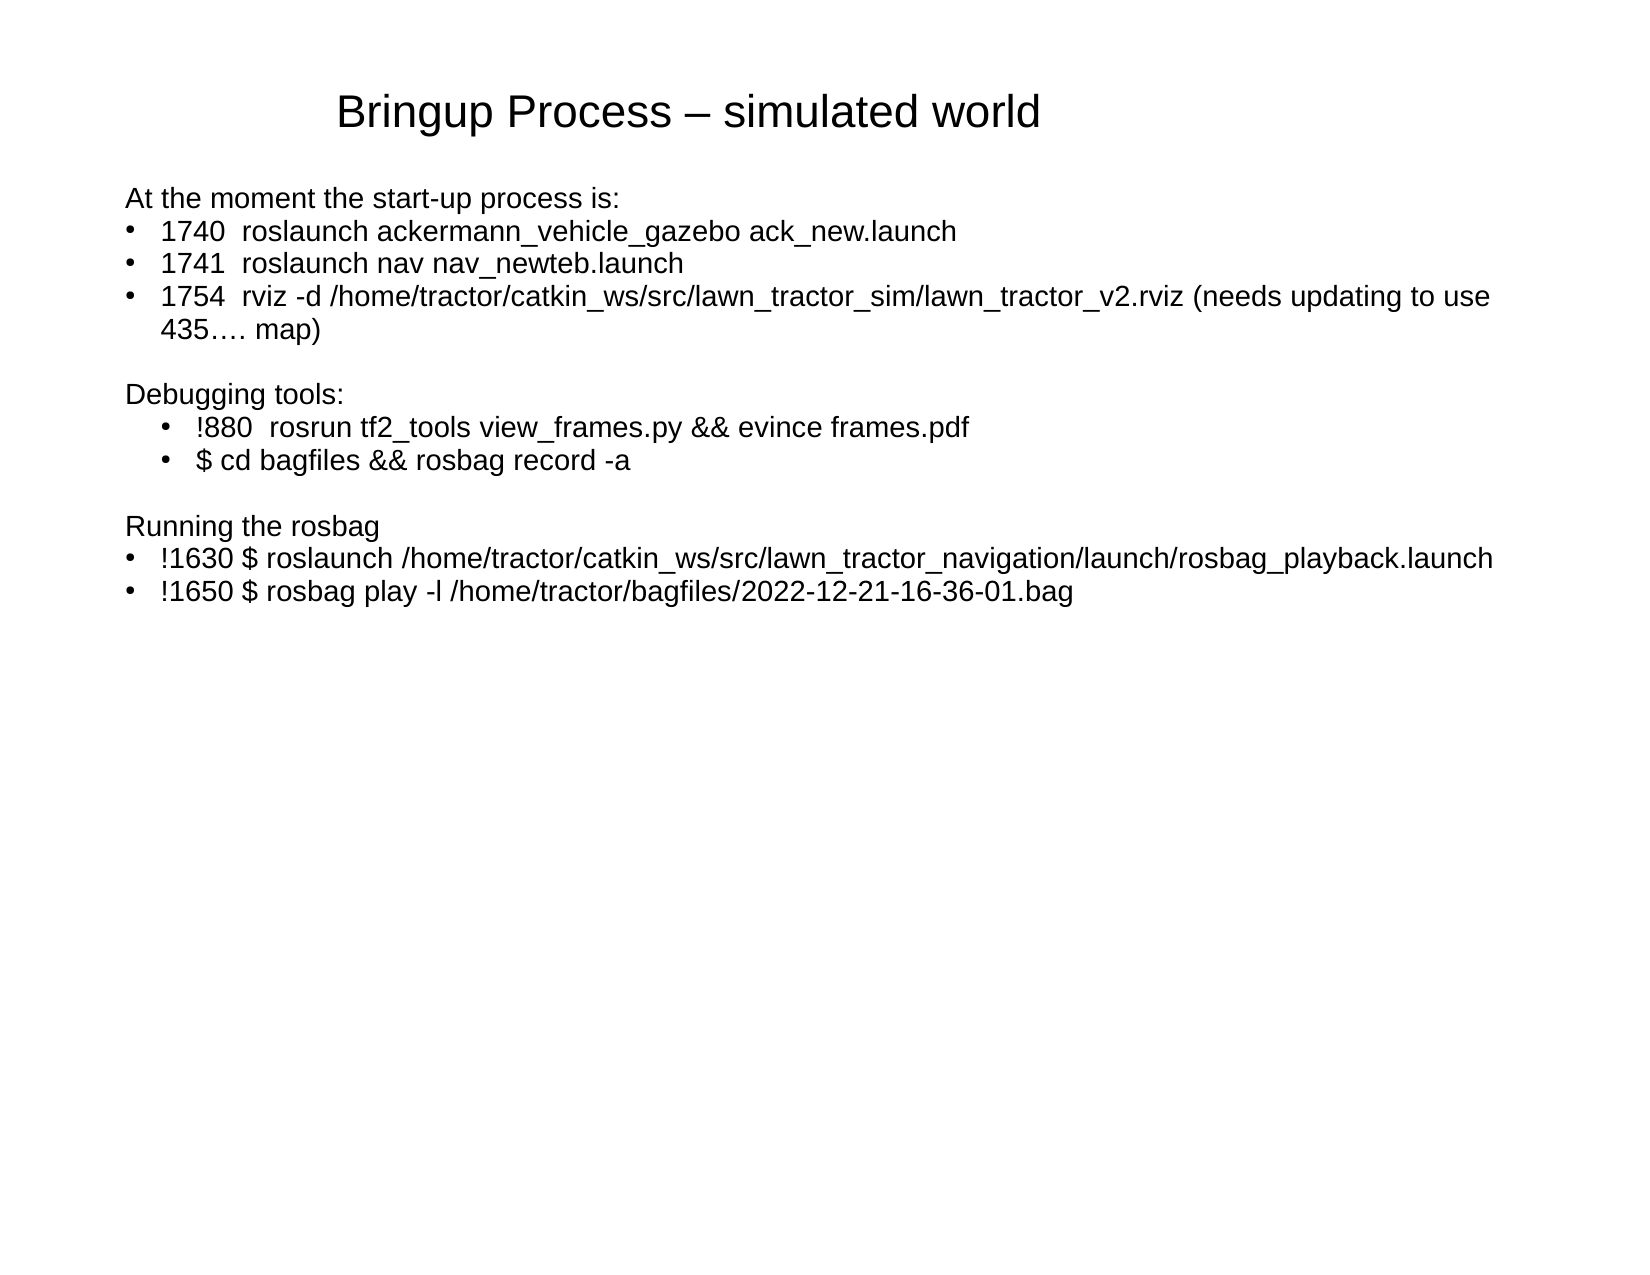

# Bringup Process – simulated world
At the moment the start-up process is:
1740 roslaunch ackermann_vehicle_gazebo ack_new.launch
1741 roslaunch nav nav_newteb.launch
1754 rviz -d /home/tractor/catkin_ws/src/lawn_tractor_sim/lawn_tractor_v2.rviz (needs updating to use 435…. map)
Debugging tools:
!880 rosrun tf2_tools view_frames.py && evince frames.pdf
$ cd bagfiles && rosbag record -a
Running the rosbag
!1630 $ roslaunch /home/tractor/catkin_ws/src/lawn_tractor_navigation/launch/rosbag_playback.launch
!1650 $ rosbag play -l /home/tractor/bagfiles/2022-12-21-16-36-01.bag